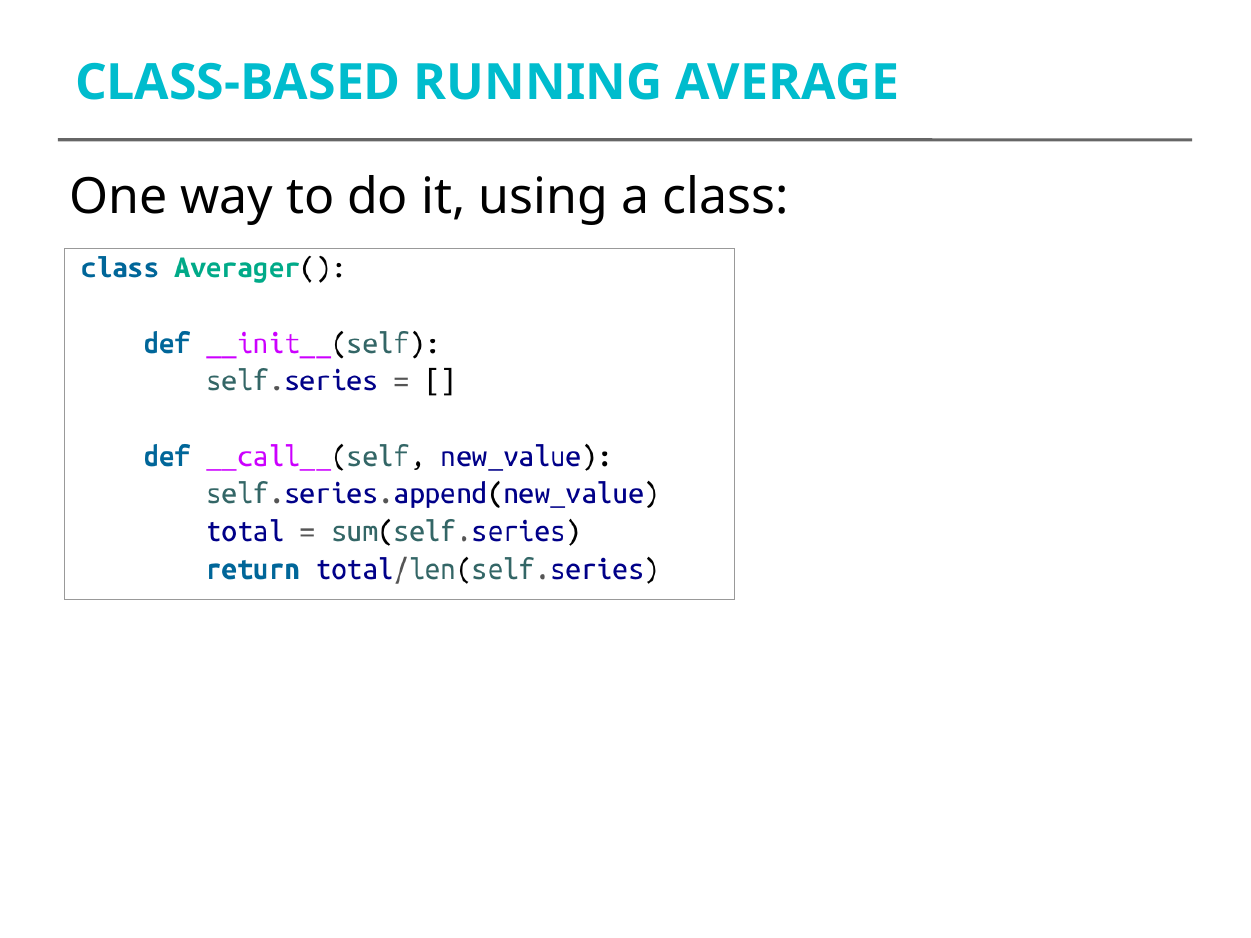

# CLASS-BASED RUNNING AVERAGE
One way to do it, using a class: